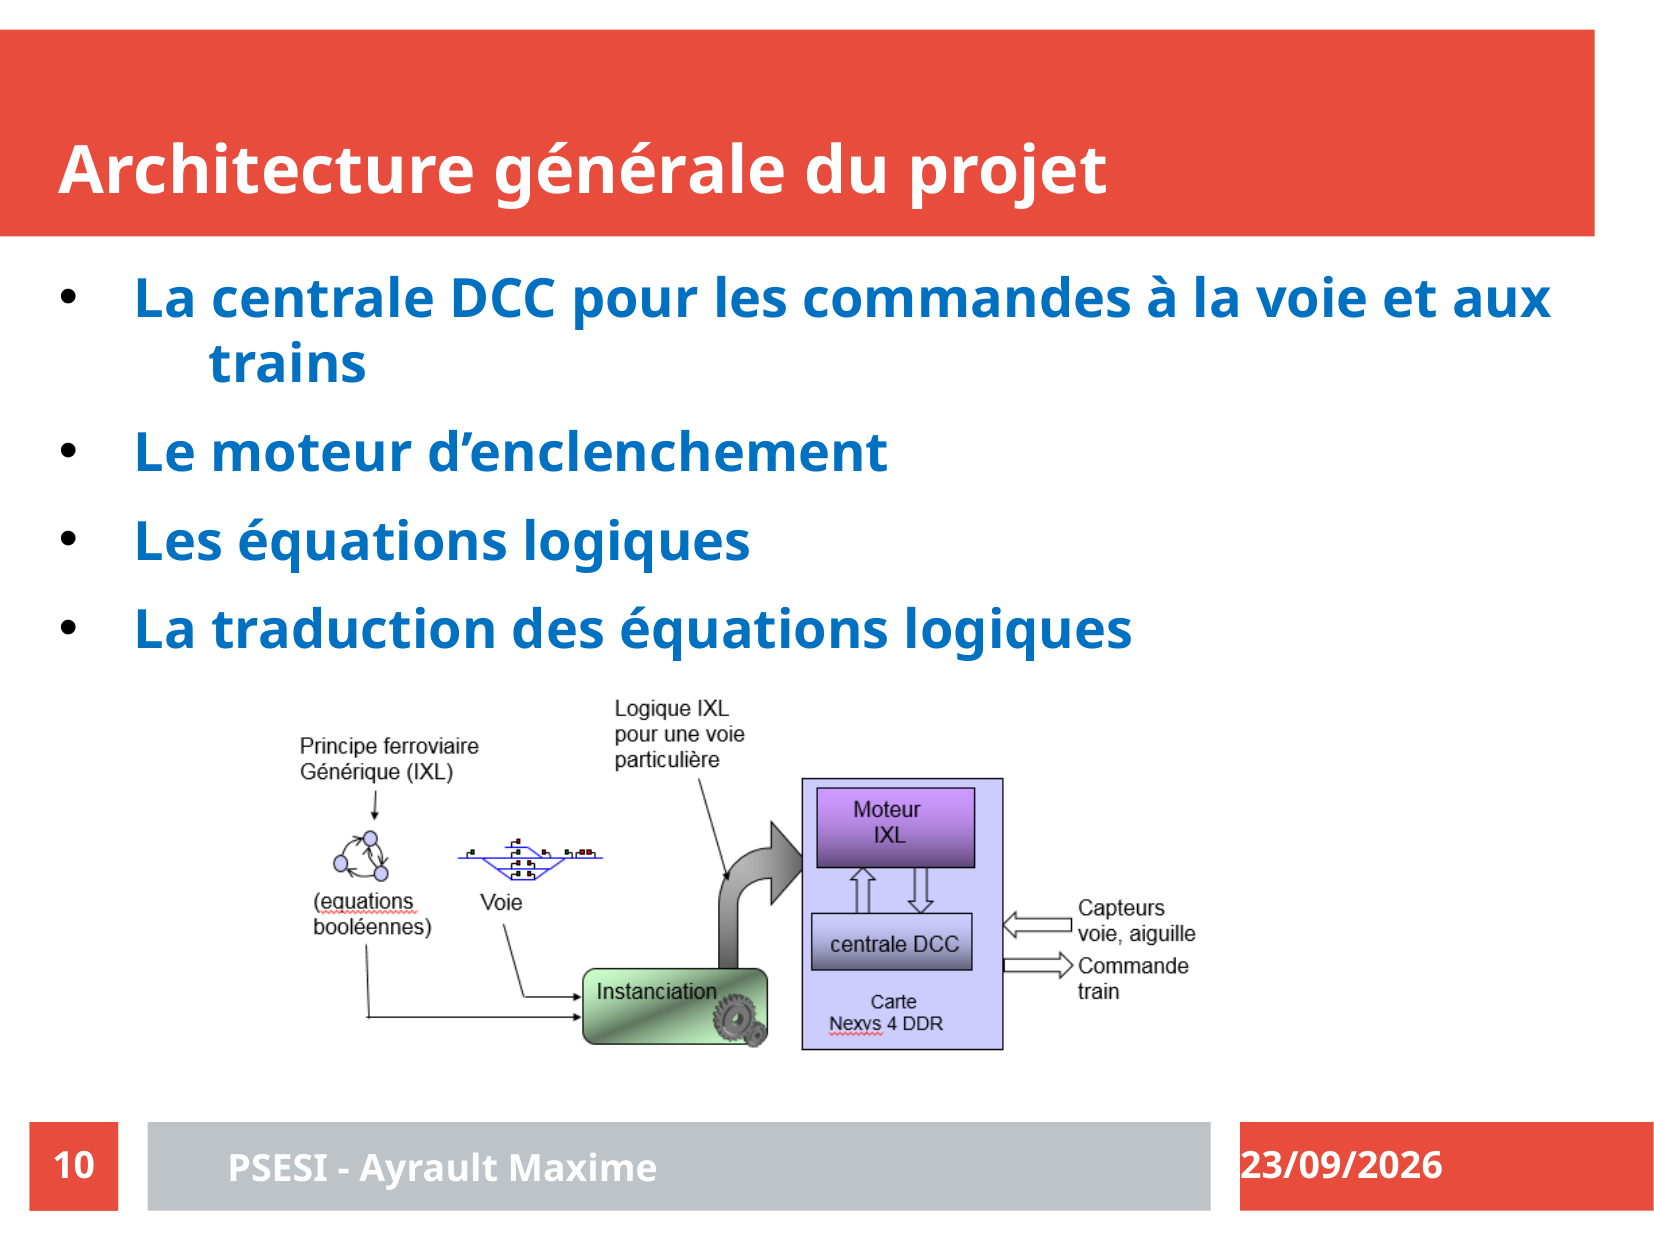

# Architecture générale du projet
La centrale DCC pour les commandes à la voie et aux trains
Le moteur d’enclenchement
Les équations logiques
La traduction des équations logiques
PSESI - Ayrault Maxime